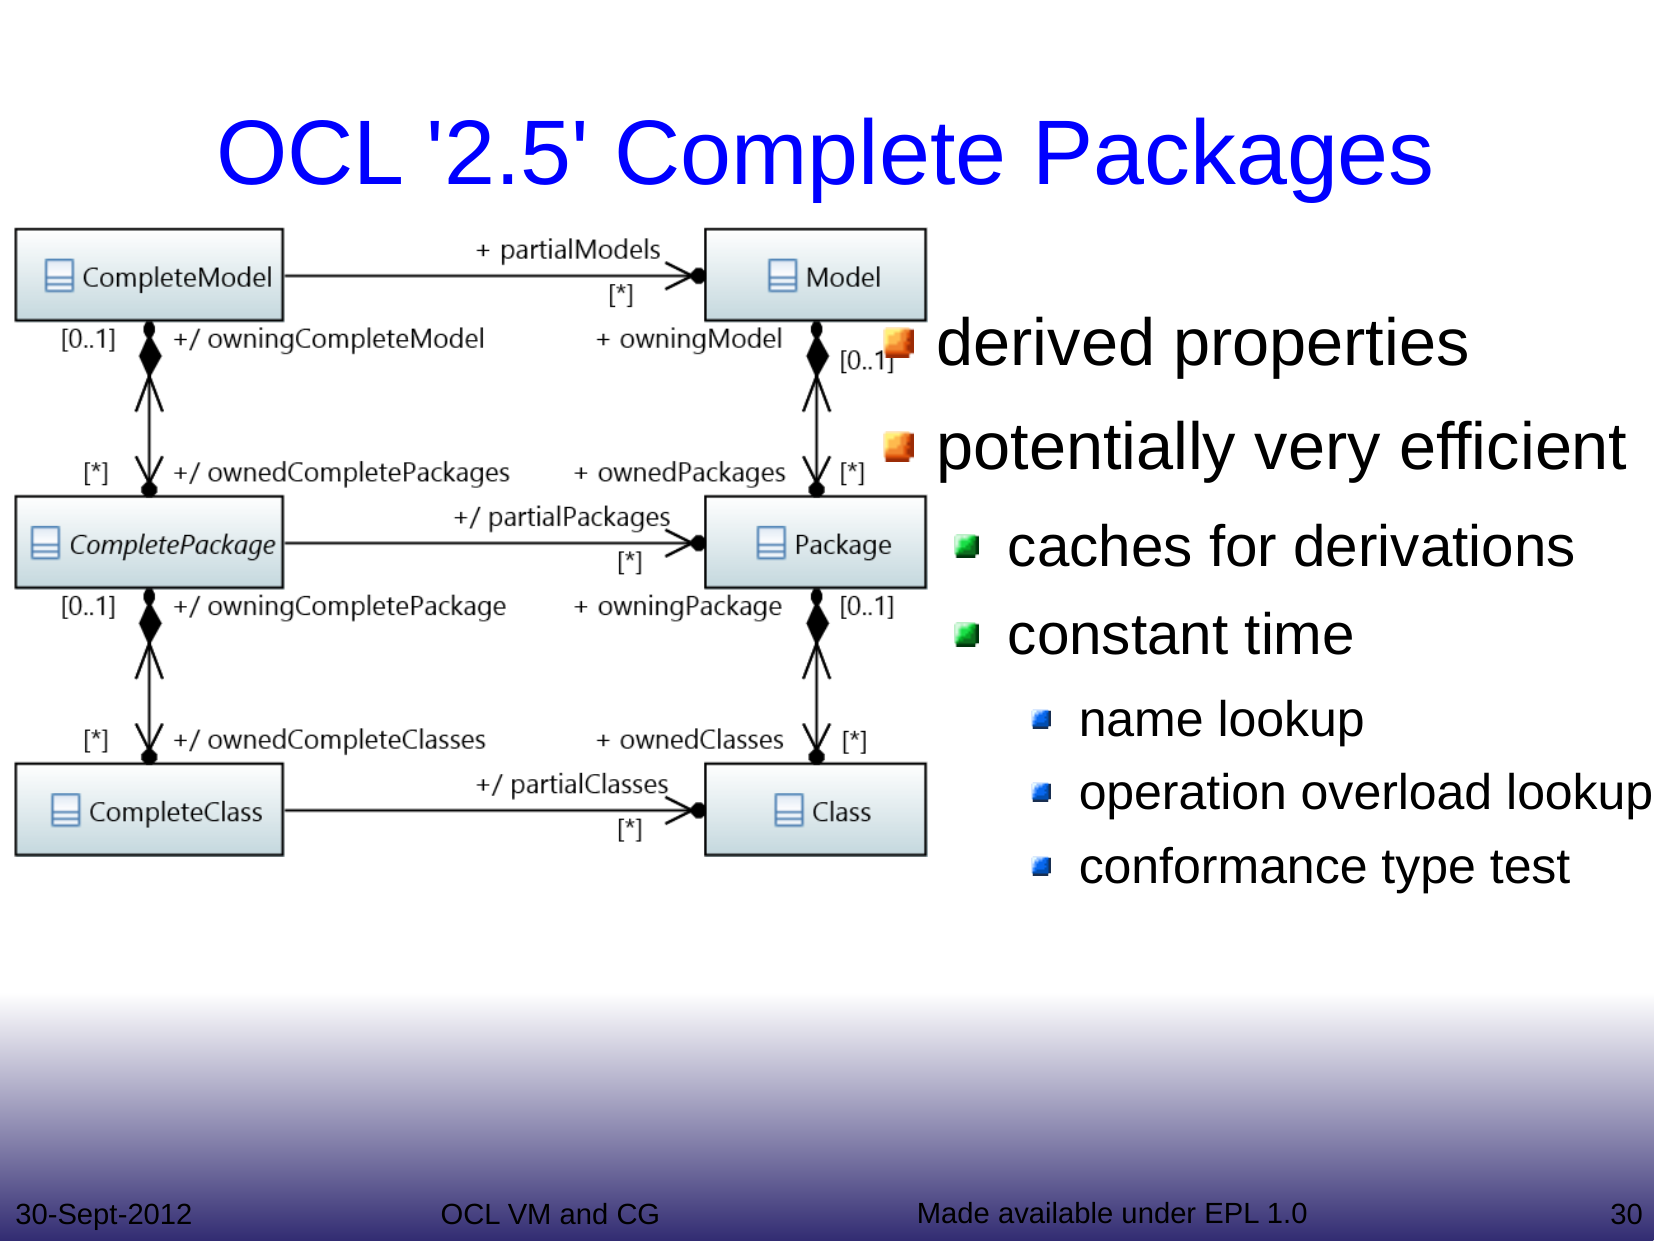

# OCL '2.5' Complete Packages
derived properties
potentially very efficient
caches for derivations
constant time
name lookup
operation overload lookup
conformance type test
30-Sept-2012
OCL VM and CG
30